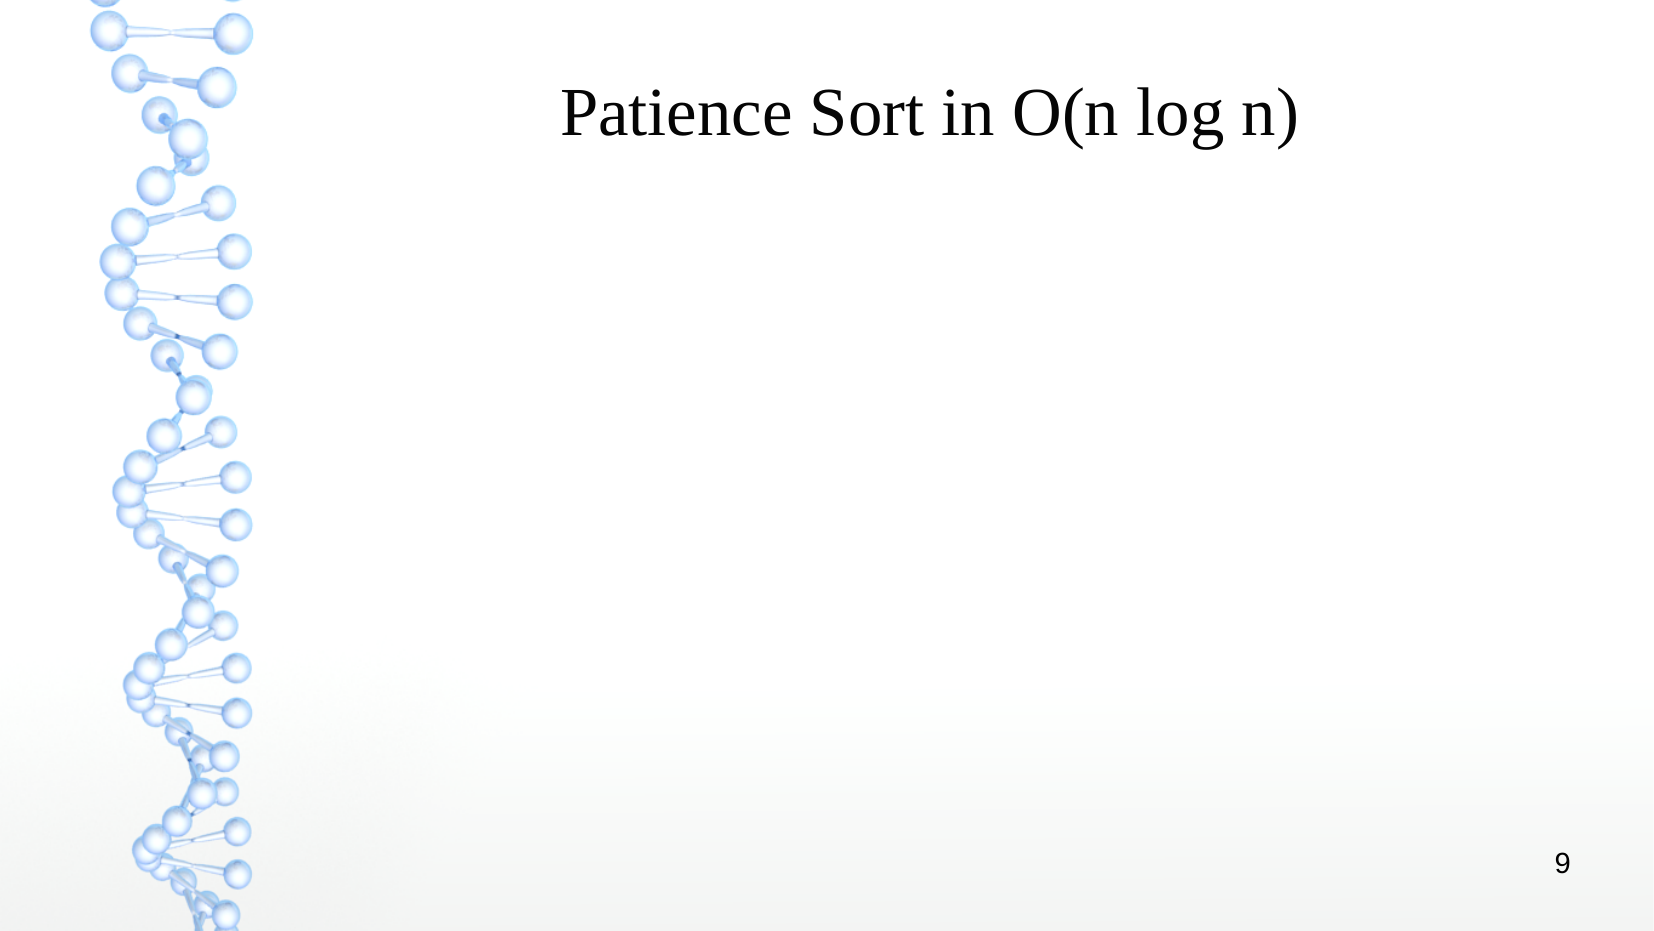

# Patience Sort in O(n log n)
9